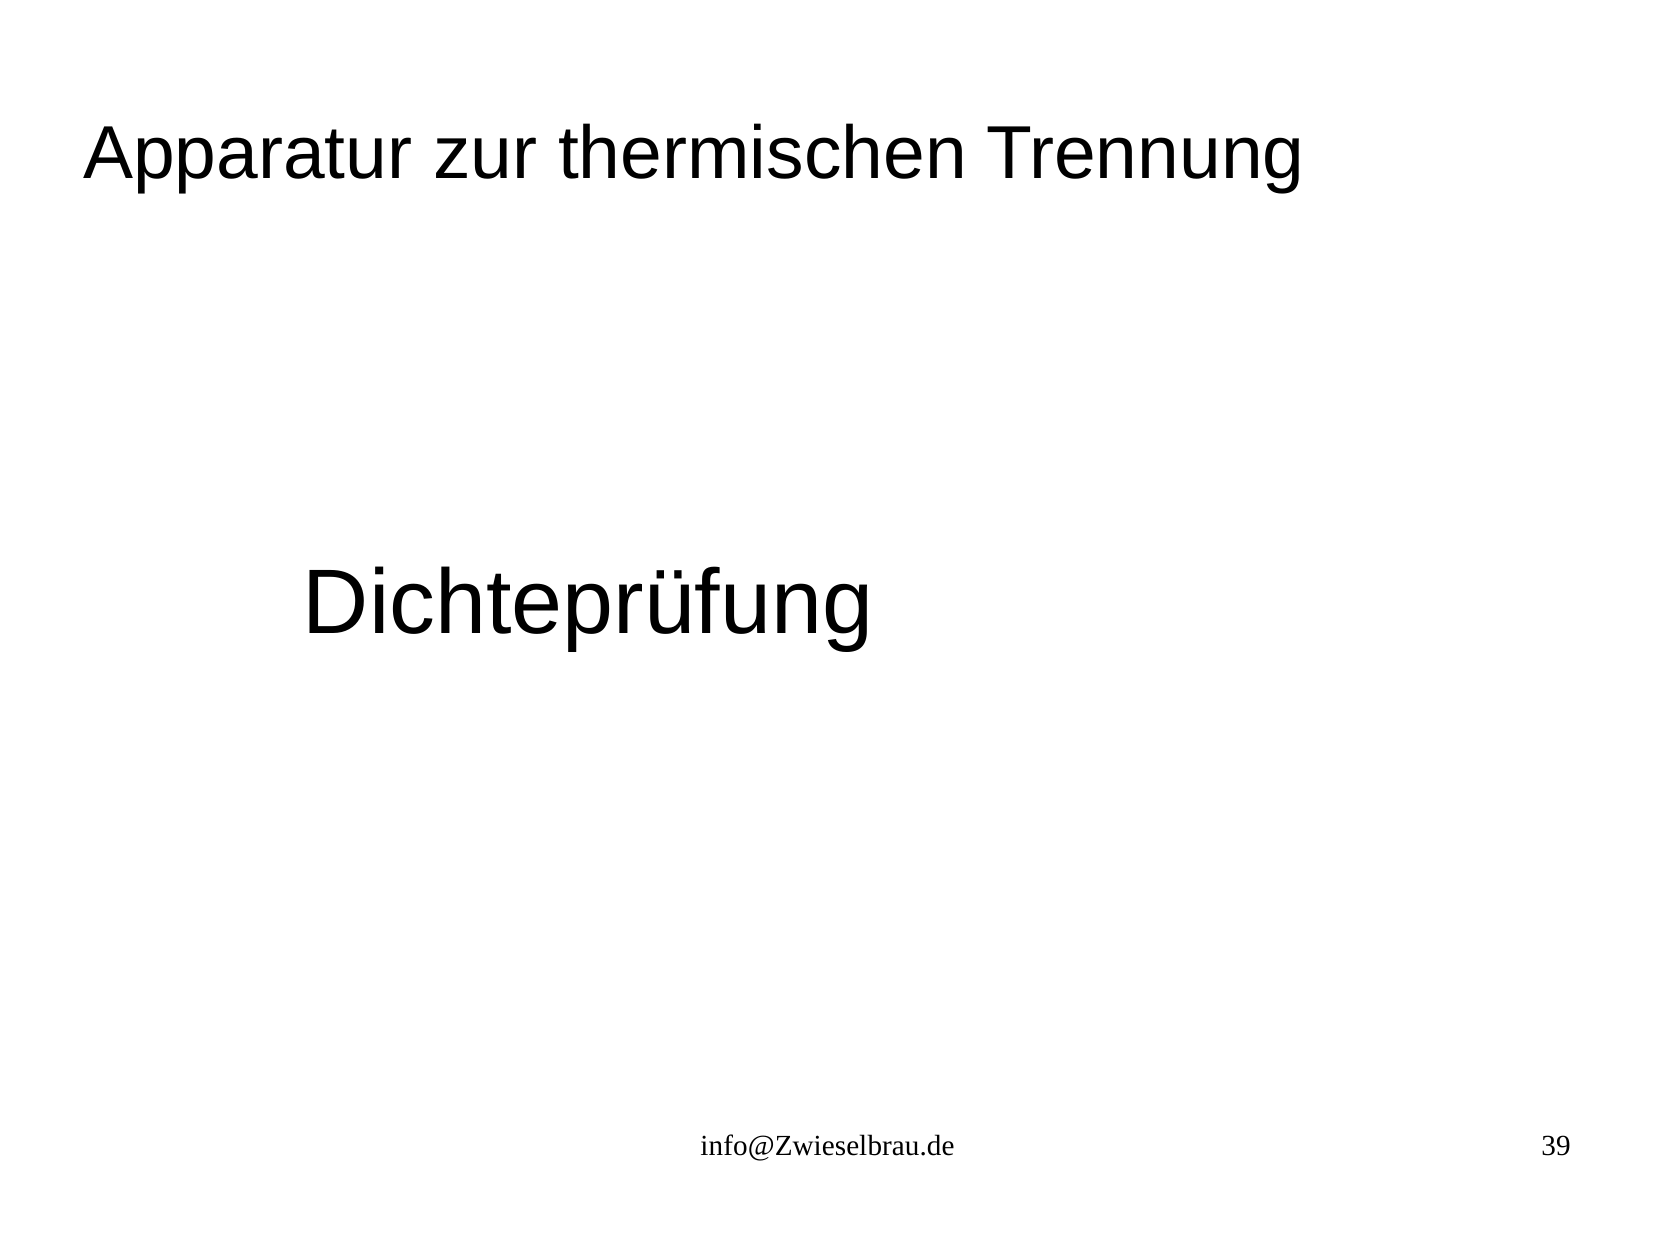

# Apparatur zur thermischen Trennung
Dichteprüfung
info@Zwieselbrau.de
39